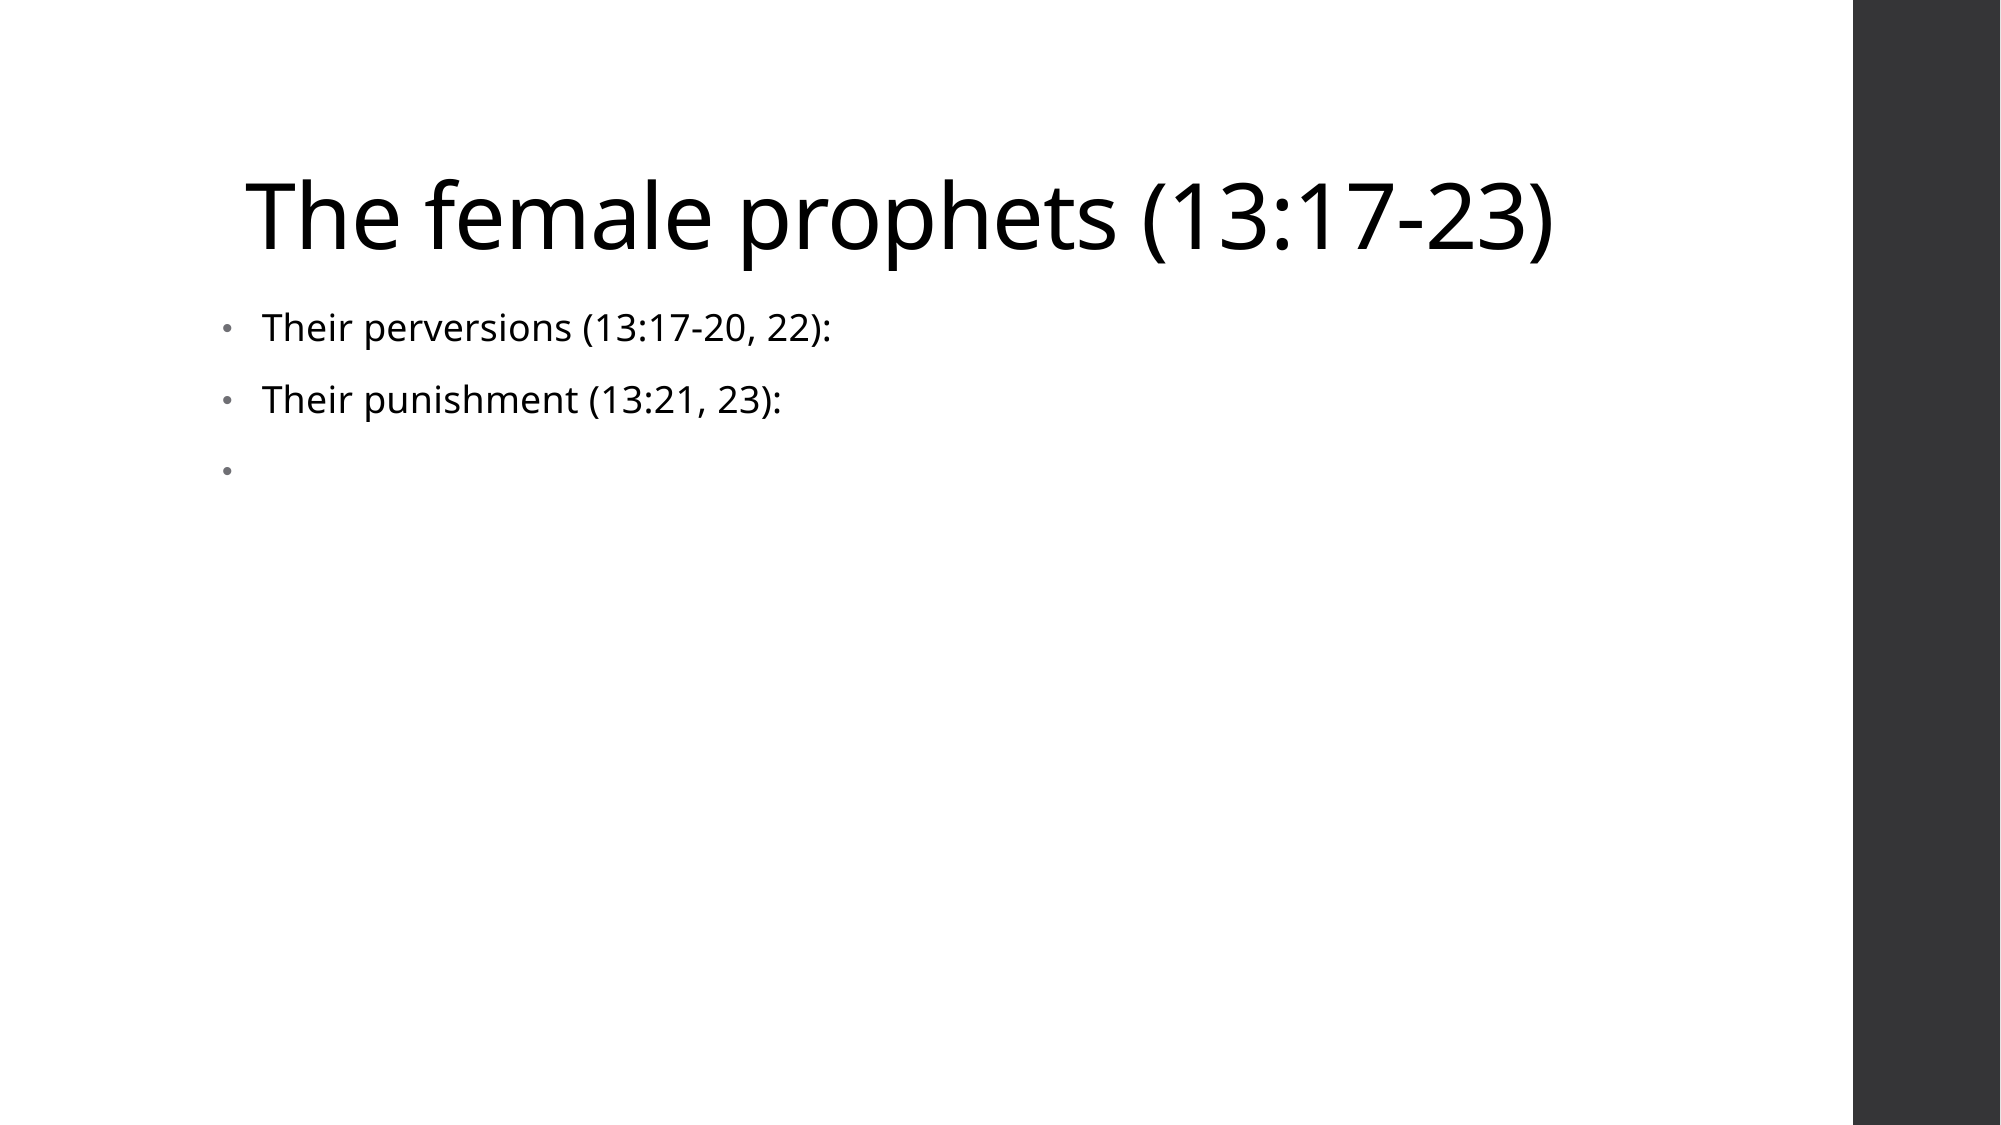

# The female prophets (13:17-23)
 Their perversions (13:17-20, 22):
 Their punishment (13:21, 23):